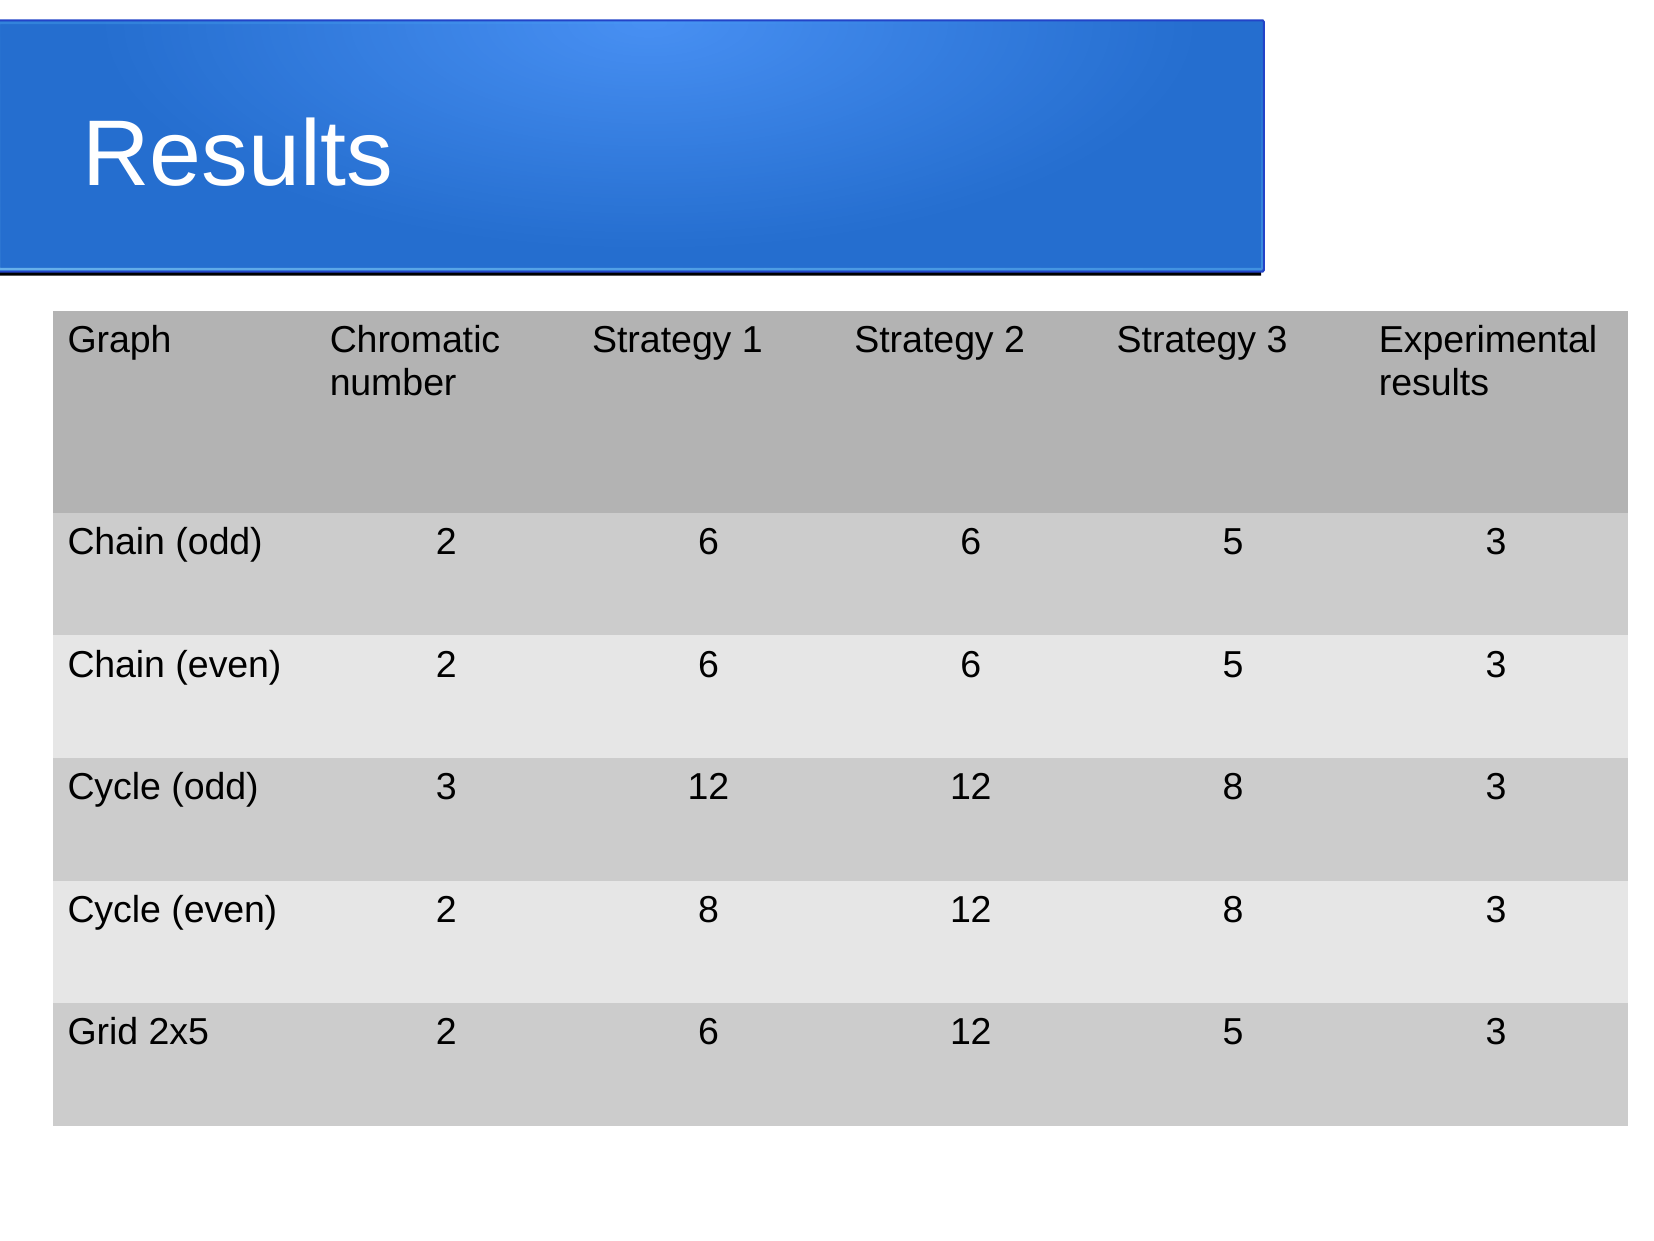

# Results
| Graph | Chromatic number | Strategy 1 | Strategy 2 | Strategy 3 | Experimental results |
| --- | --- | --- | --- | --- | --- |
| Chain (odd) | 2 | 6 | 6 | 5 | 3 |
| Chain (even) | 2 | 6 | 6 | 5 | 3 |
| Cycle (odd) | 3 | 12 | 12 | 8 | 3 |
| Cycle (even) | 2 | 8 | 12 | 8 | 3 |
| Grid 2x5 | 2 | 6 | 12 | 5 | 3 |